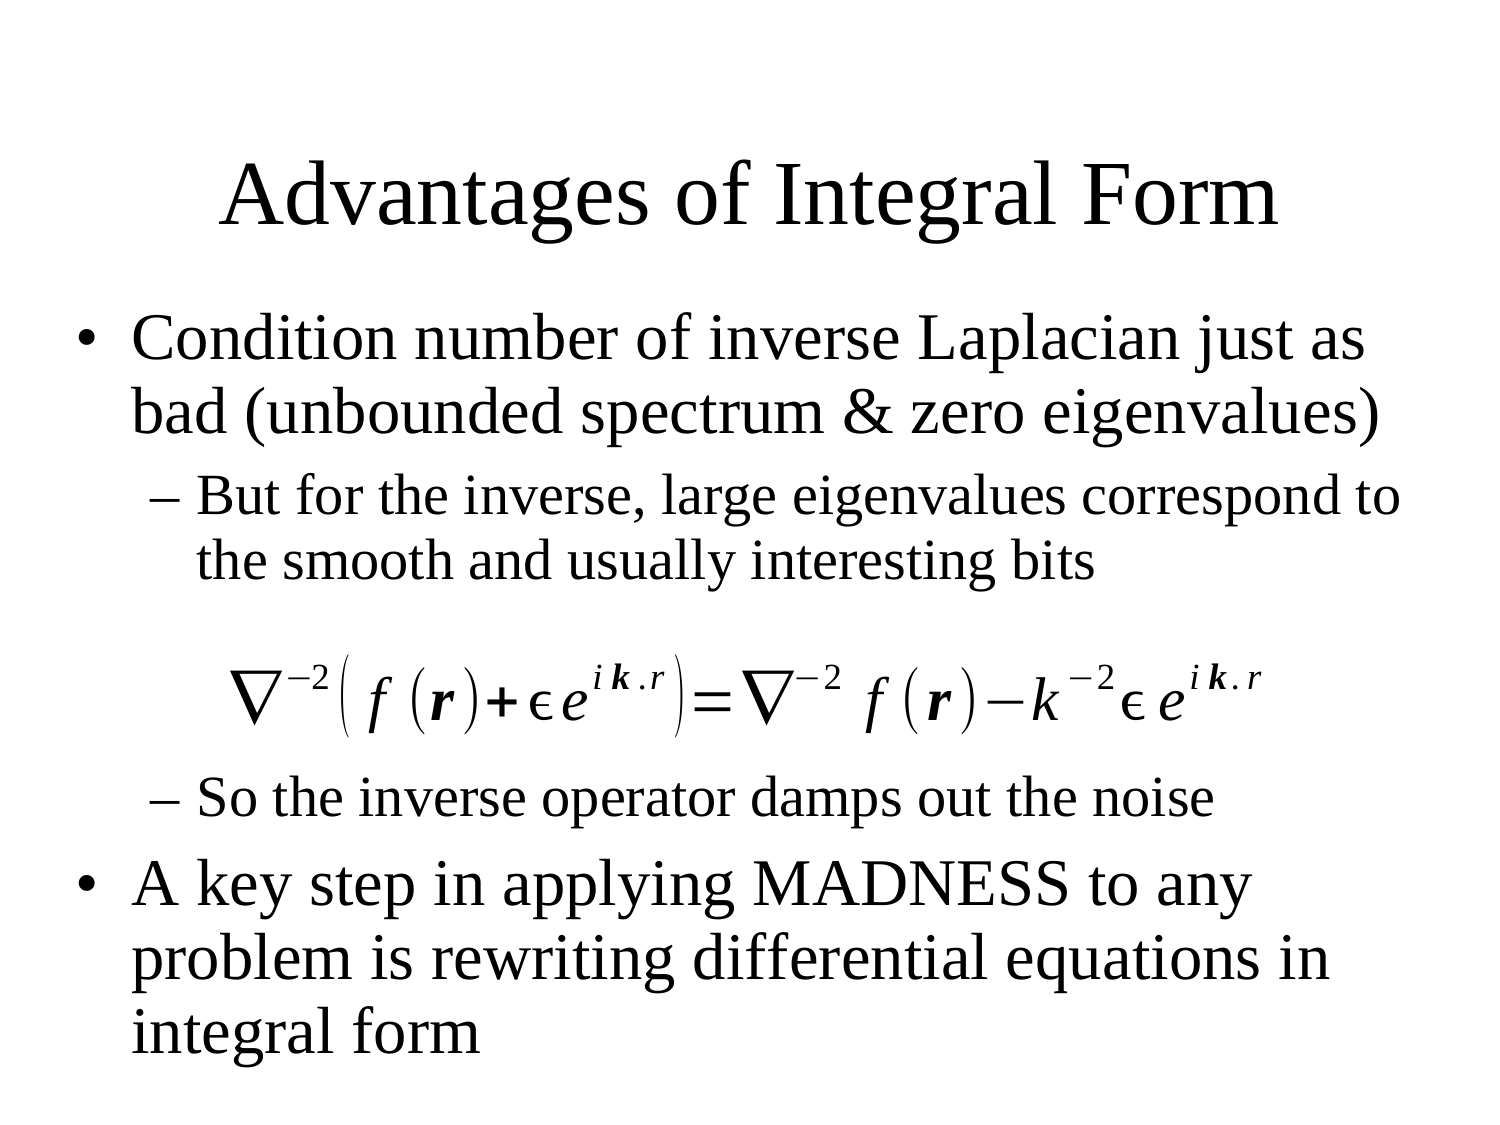

# Advantages of Integral Form
Condition number of inverse Laplacian just as bad (unbounded spectrum & zero eigenvalues)
But for the inverse, large eigenvalues correspond to the smooth and usually interesting bits
So the inverse operator damps out the noise
A key step in applying MADNESS to any problem is rewriting differential equations in integral form